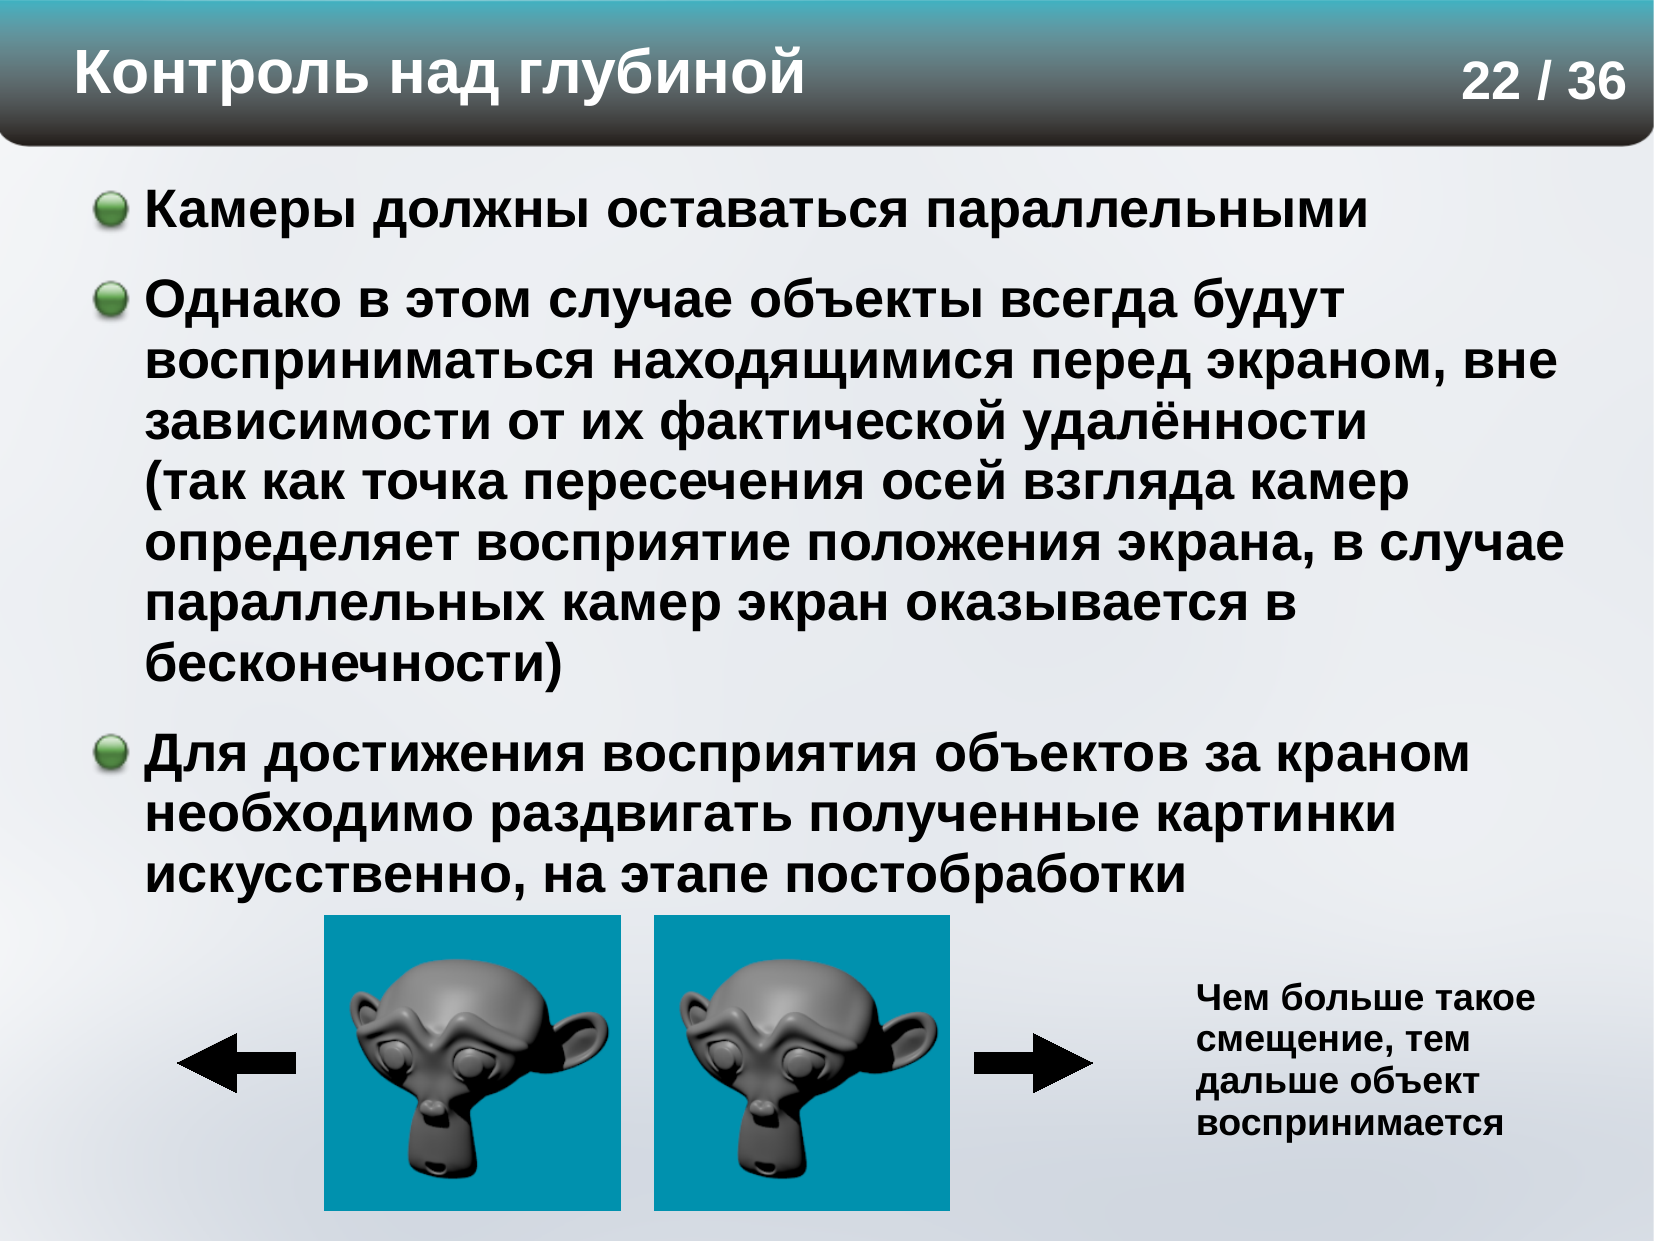

Контроль над глубиной
Камеры должны оставаться параллельными
Однако в этом случае объекты всегда будут восприниматься находящимися перед экраном, вне зависимости от их фактической удалённости
(так как точка пересечения осей взгляда камер определяет восприятие положения экрана, в случае параллельных камер экран оказывается в бесконечности)
Для достижения восприятия объектов за краном необходимо раздвигать полученные картинки искусственно, на этапе постобработки
Чем больше такое смещение, тем дальше объект воспринимается